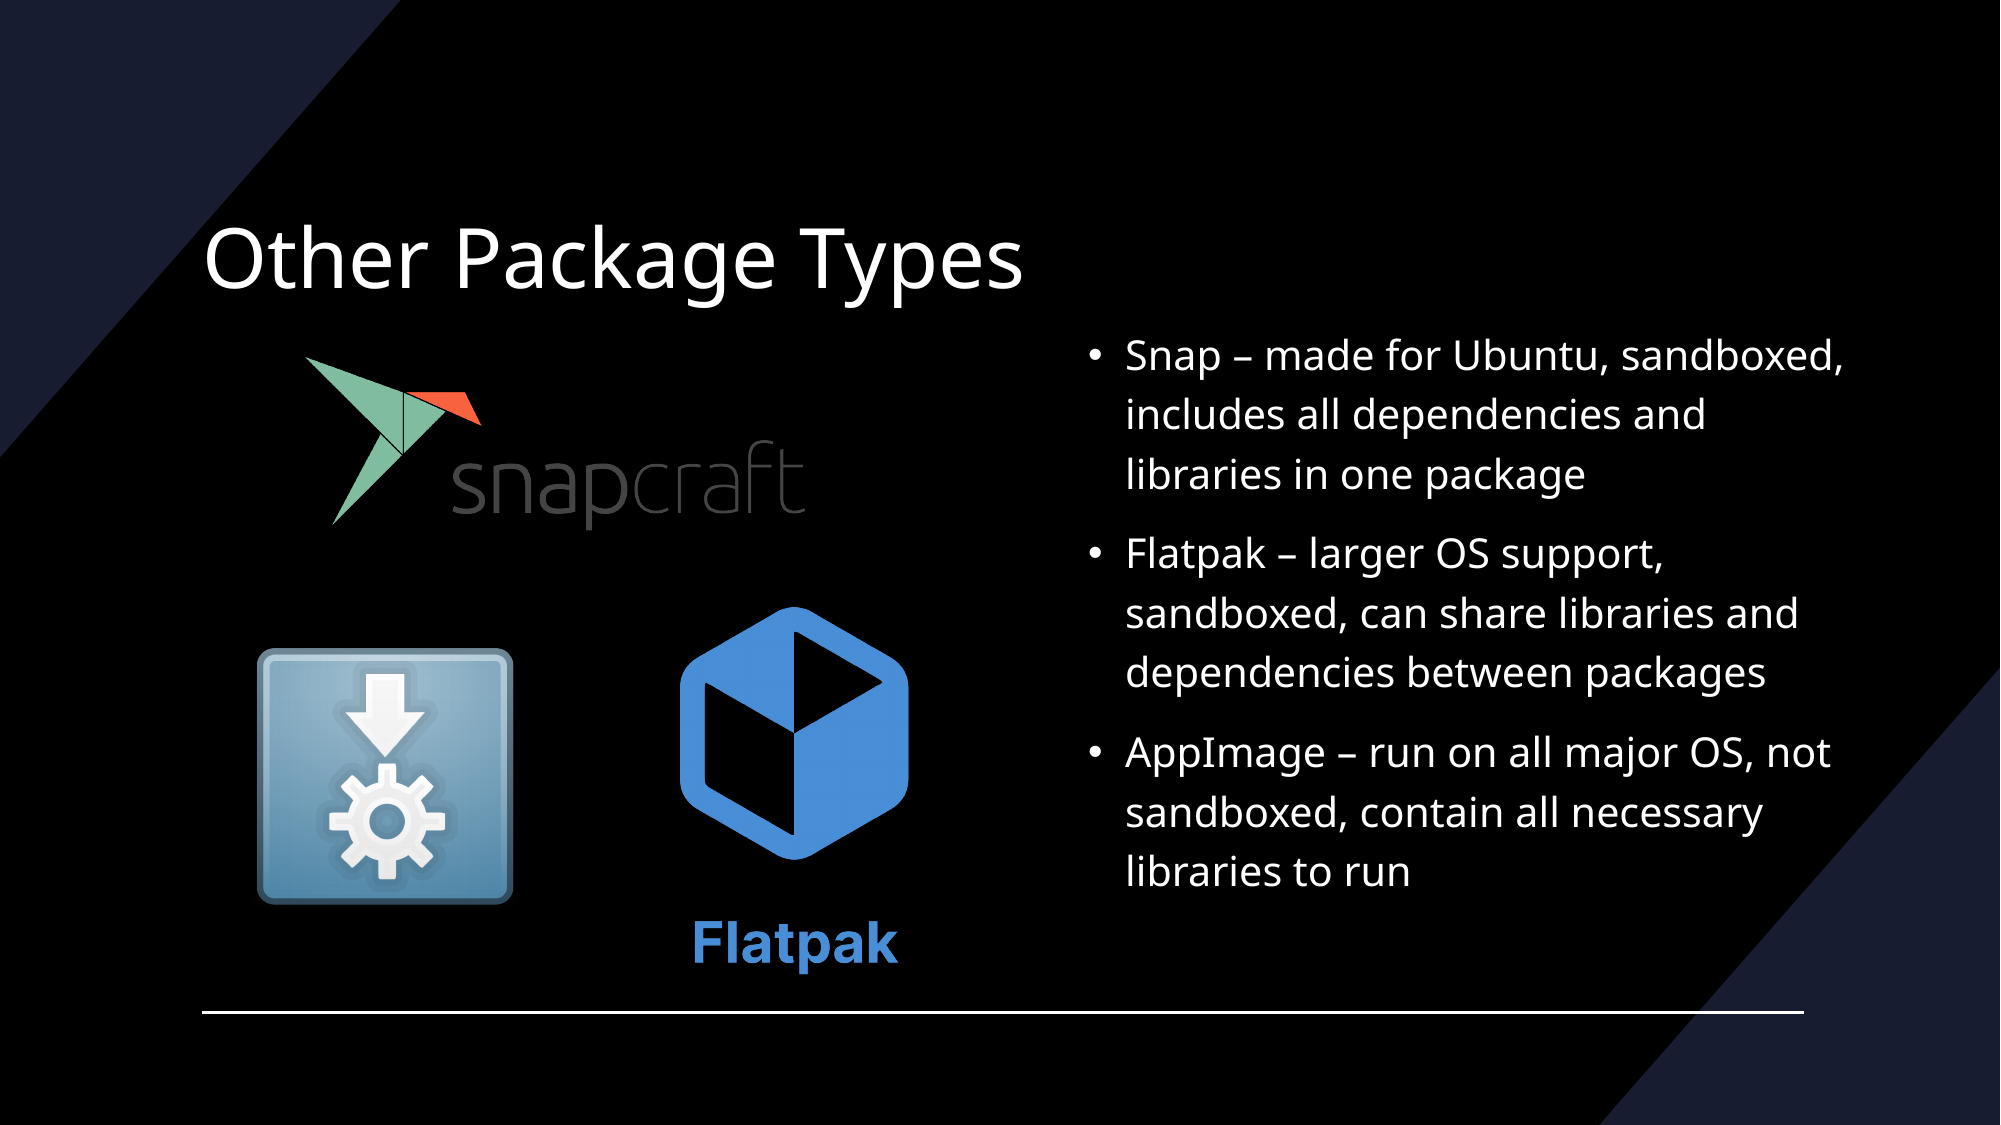

# Other Package Types
Snap – made for Ubuntu, sandboxed, includes all dependencies and libraries in one package
Flatpak – larger OS support, sandboxed, can share libraries and dependencies between packages
AppImage – run on all major OS, not sandboxed, contain all necessary libraries to run